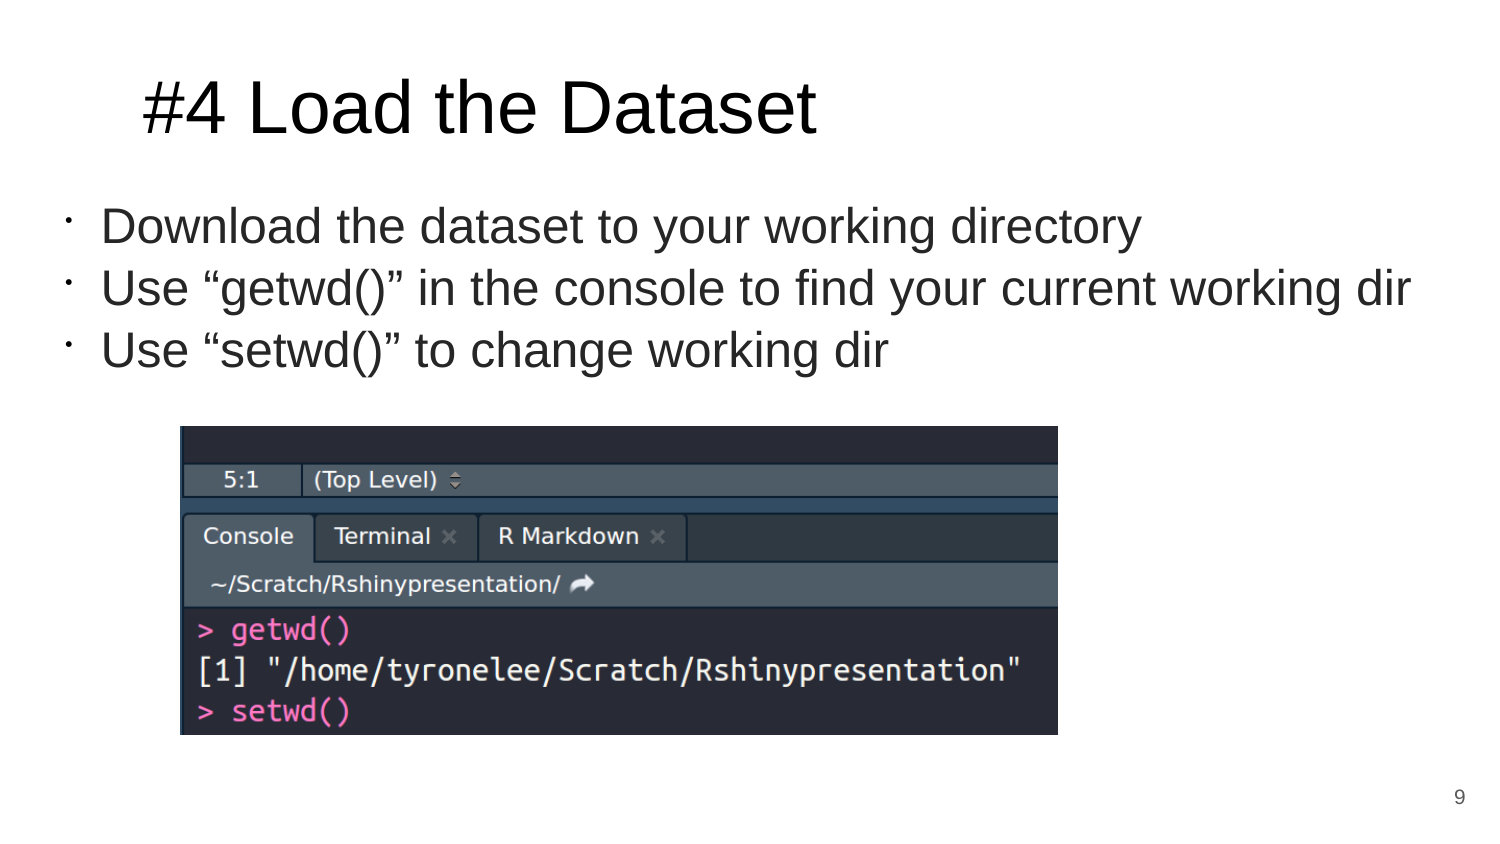

# #4 Load the Dataset
Download the dataset to your working directory
Use “getwd()” in the console to find your current working dir
Use “setwd()” to change working dir
9